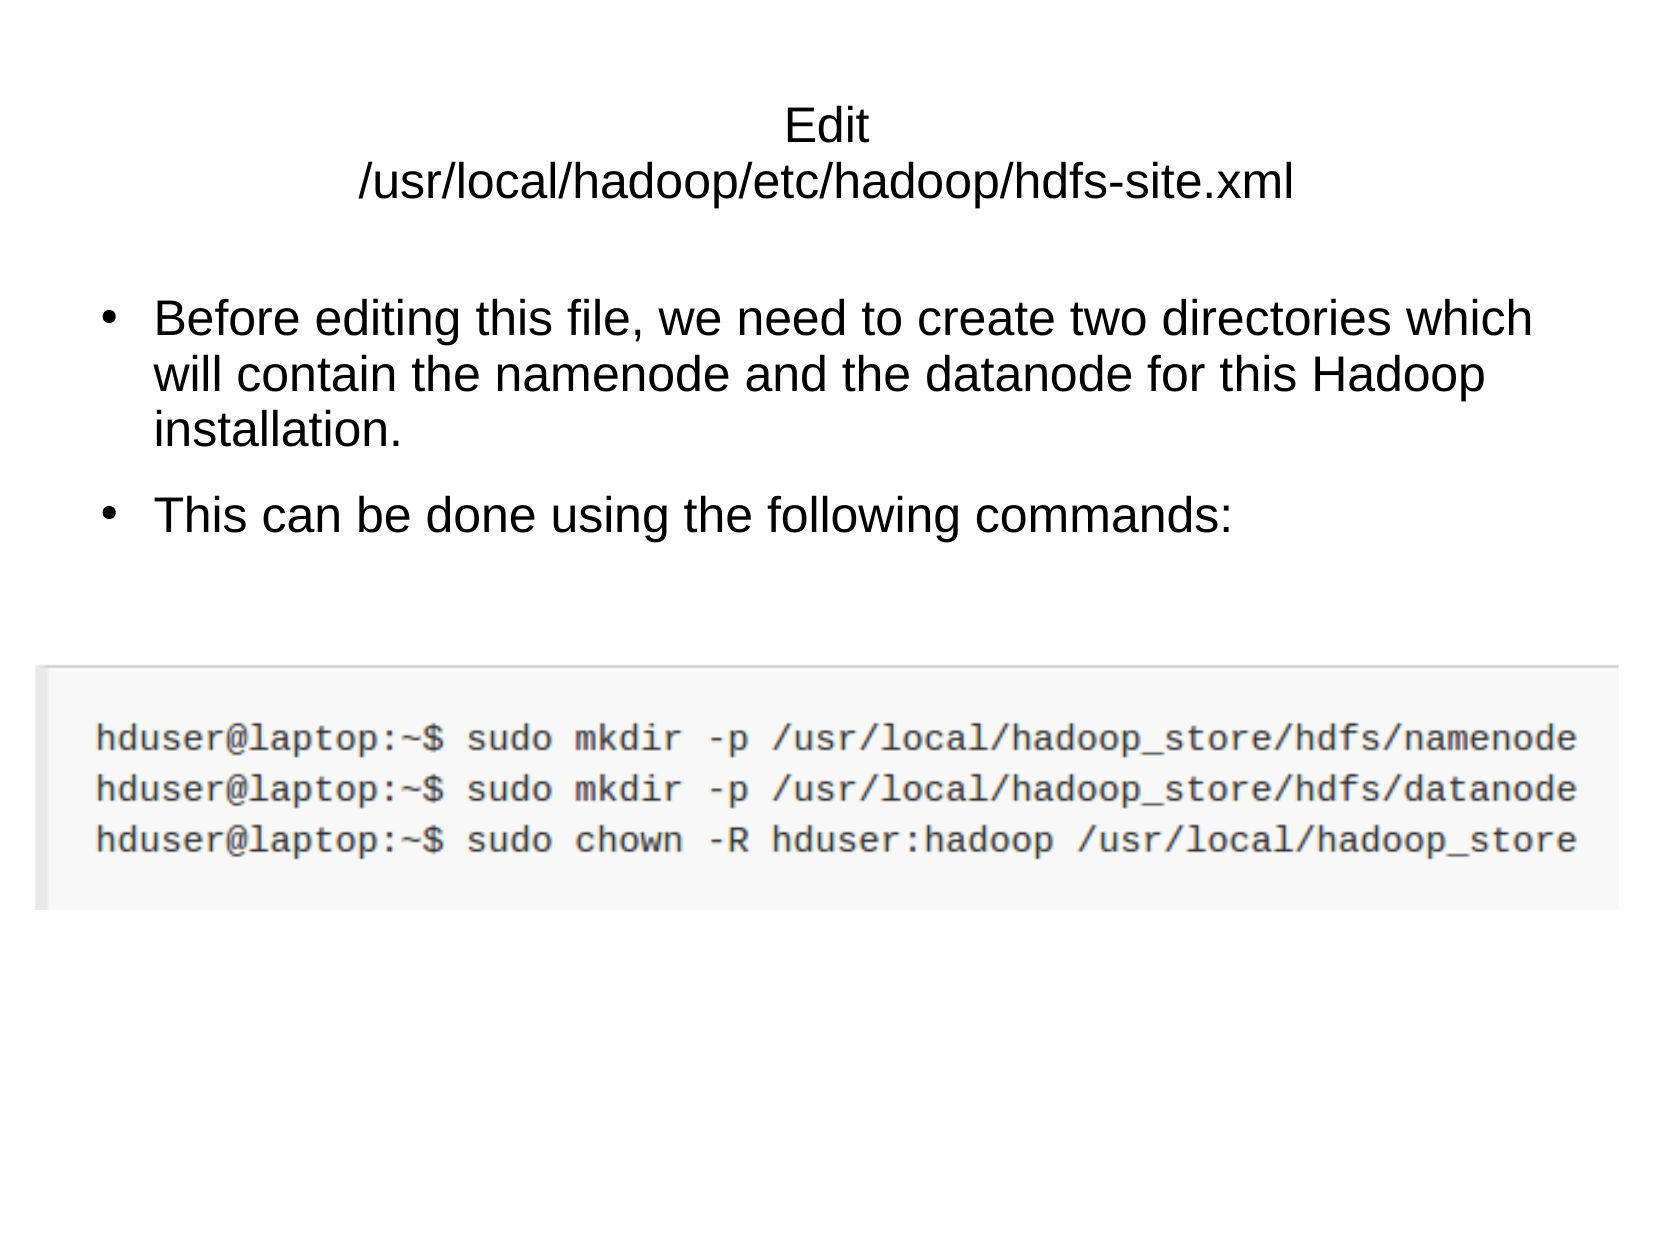

# Edit /usr/local/hadoop/etc/hadoop/hdfs-site.xml
Before editing this file, we need to create two directories which will contain the namenode and the datanode for this Hadoop installation.
This can be done using the following commands: